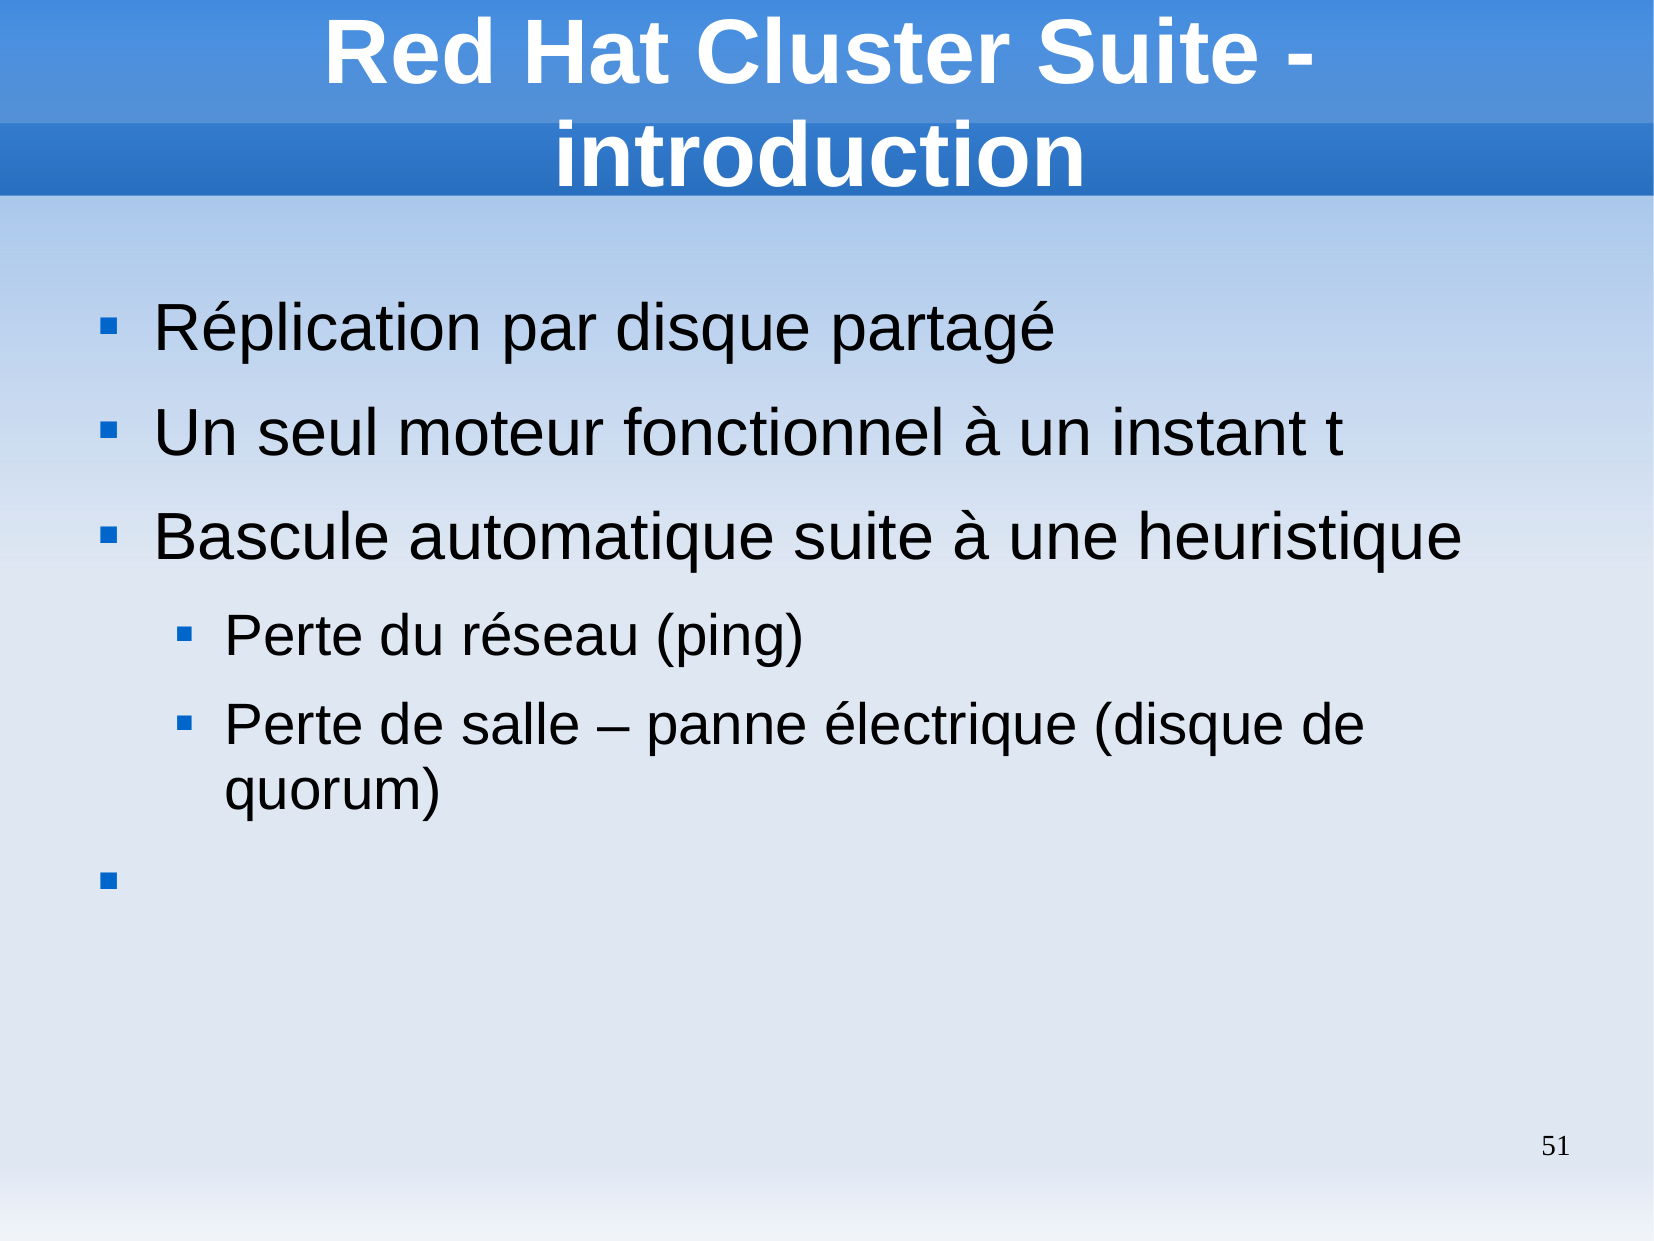

# Red Hat Cluster Suite - introduction
Réplication par disque partagé
Un seul moteur fonctionnel à un instant t
Bascule automatique suite à une heuristique
Perte du réseau (ping)
Perte de salle – panne électrique (disque de quorum)
51